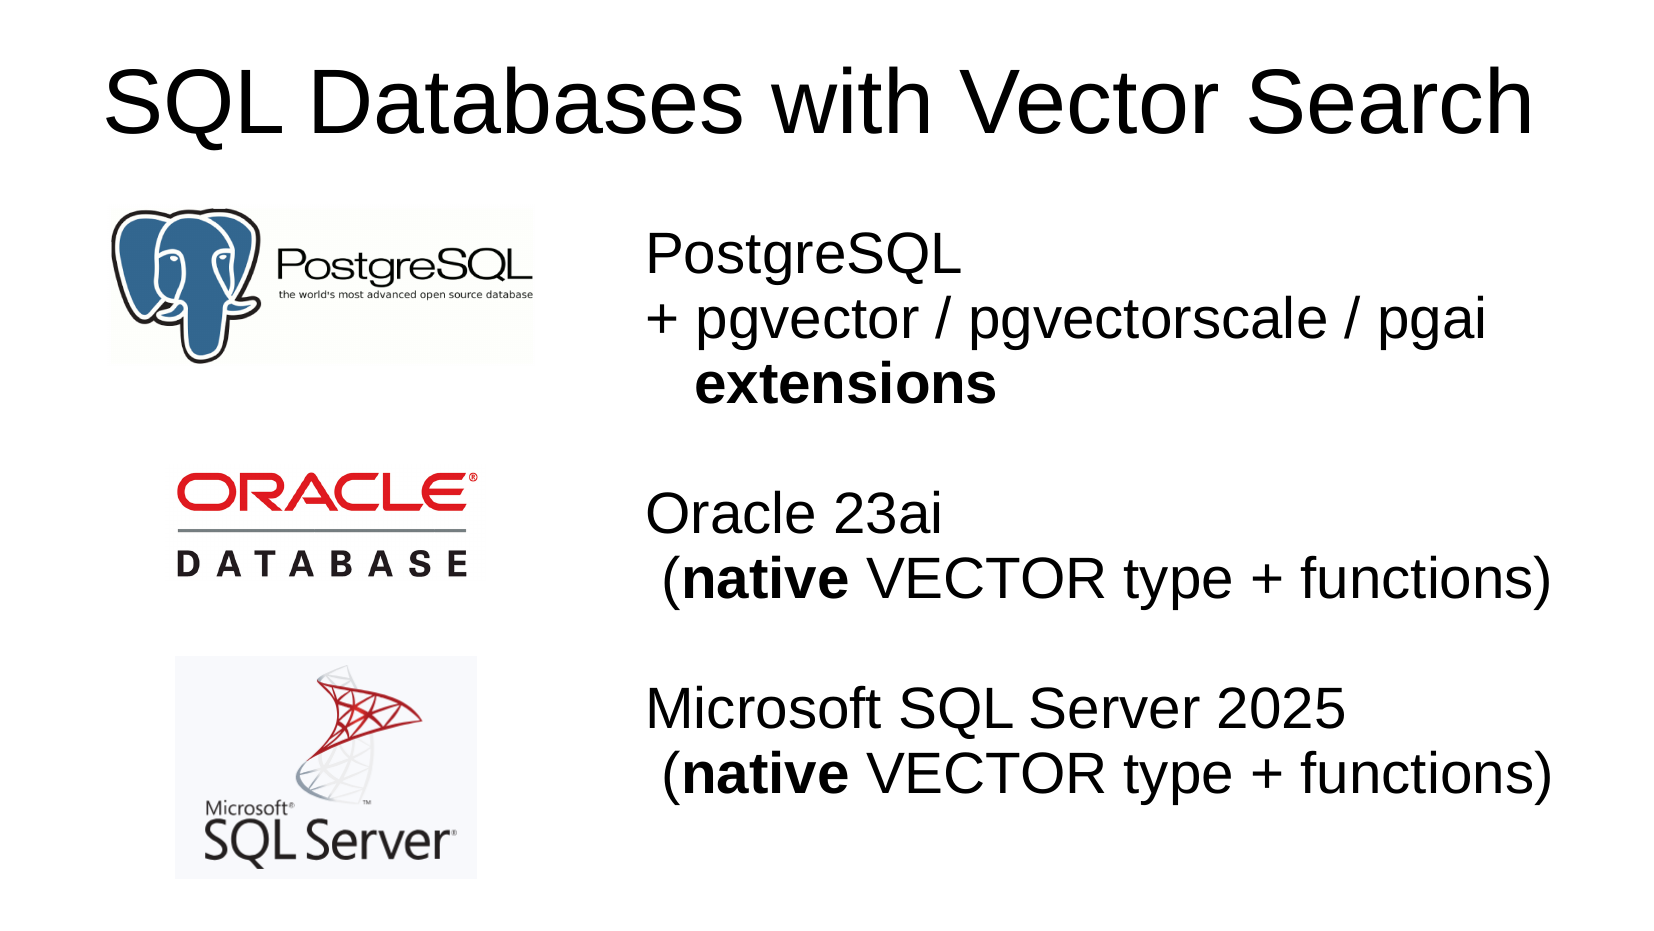

# SQL Databases with Vector Search
PostgreSQL
+ pgvector / pgvectorscale / pgai
 extensions
Oracle 23ai
 (native VECTOR type + functions)
Microsoft SQL Server 2025
 (native VECTOR type + functions)